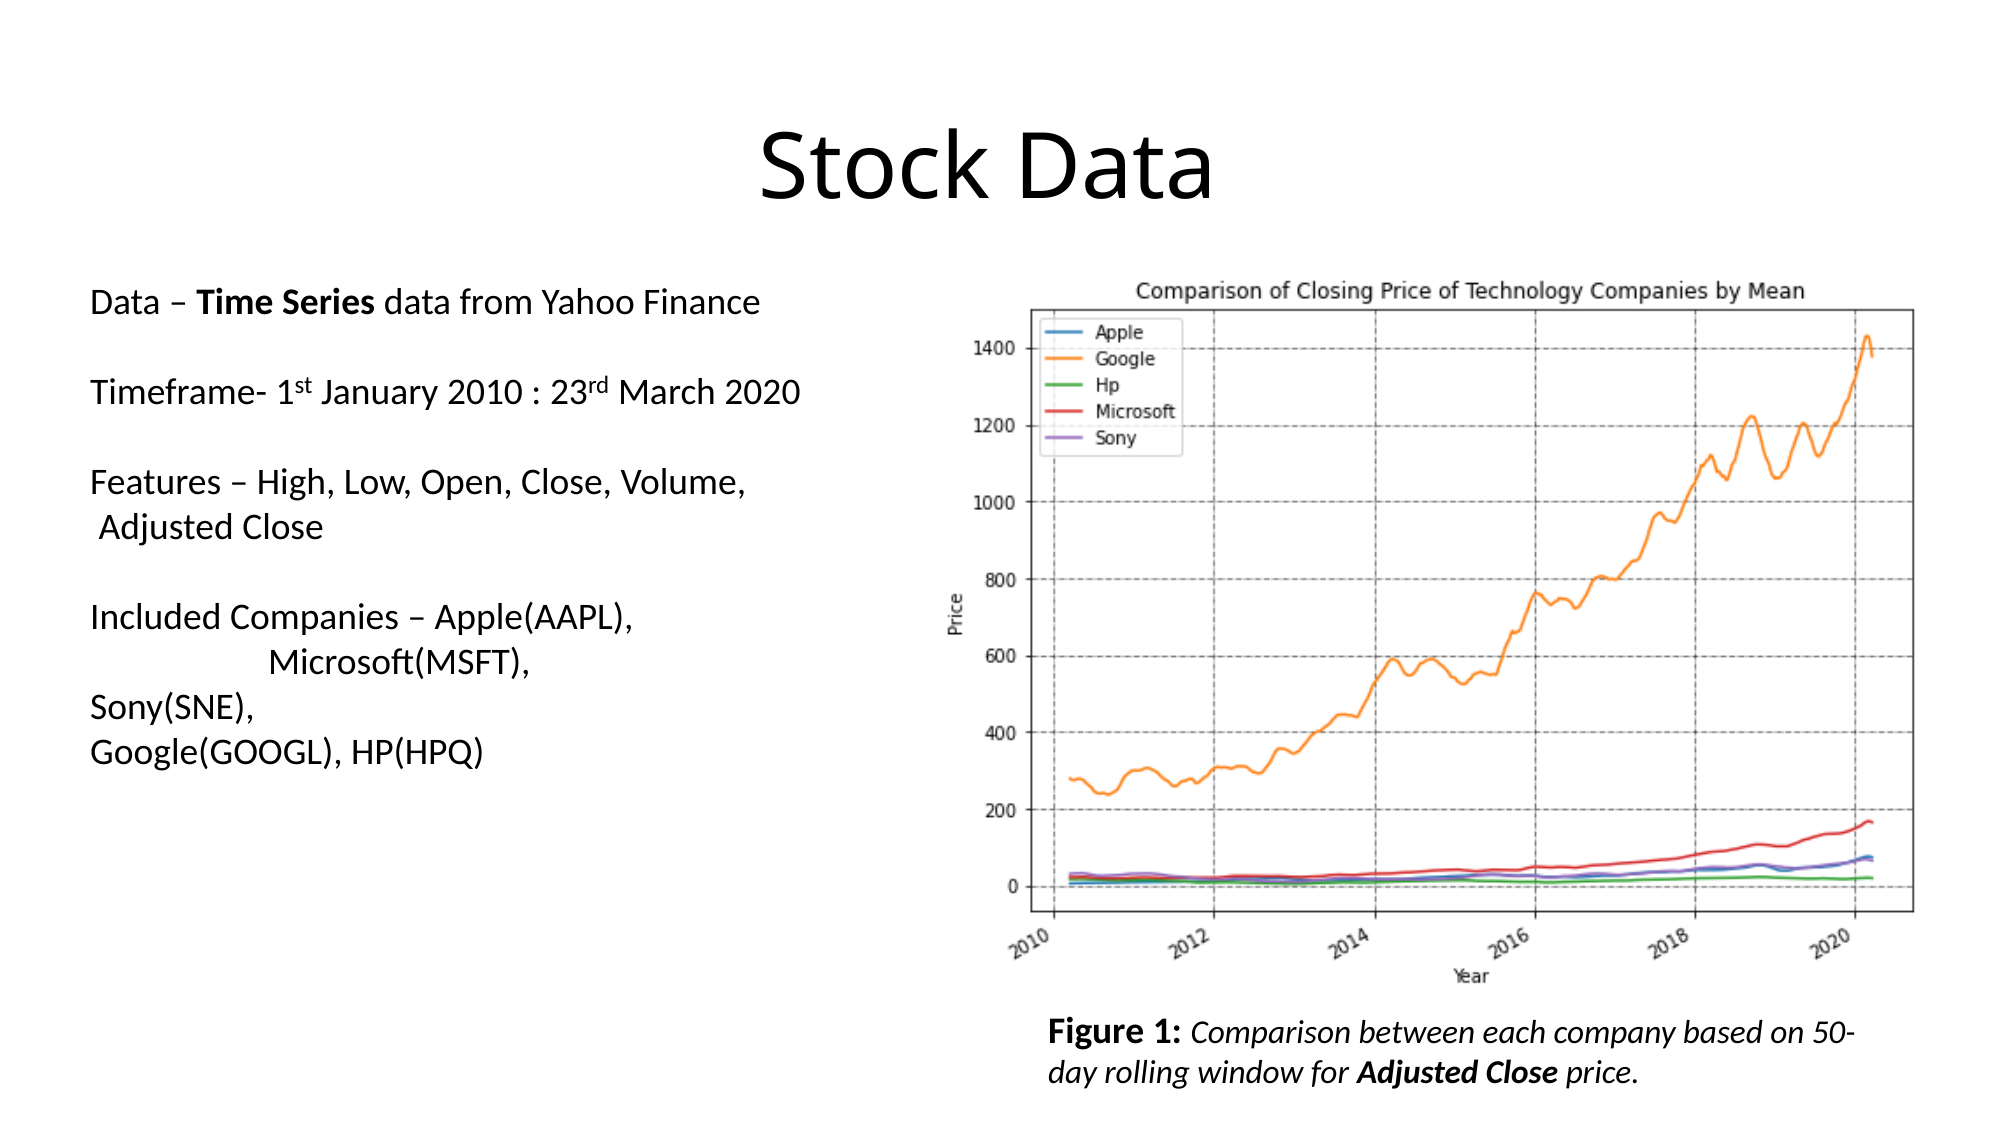

# Stock Data
Data – Time Series data from Yahoo Finance
Timeframe- 1st January 2010 : 23rd March 2020
Features – High, Low, Open, Close, Volume, 	 	 Adjusted Close
Included Companies – Apple(AAPL), 			 Microsoft(MSFT), 			 Sony(SNE), 		 	 Google(GOOGL), HP(HPQ)
Figure 1: Comparison between each company based on 50-day rolling window for Adjusted Close price.